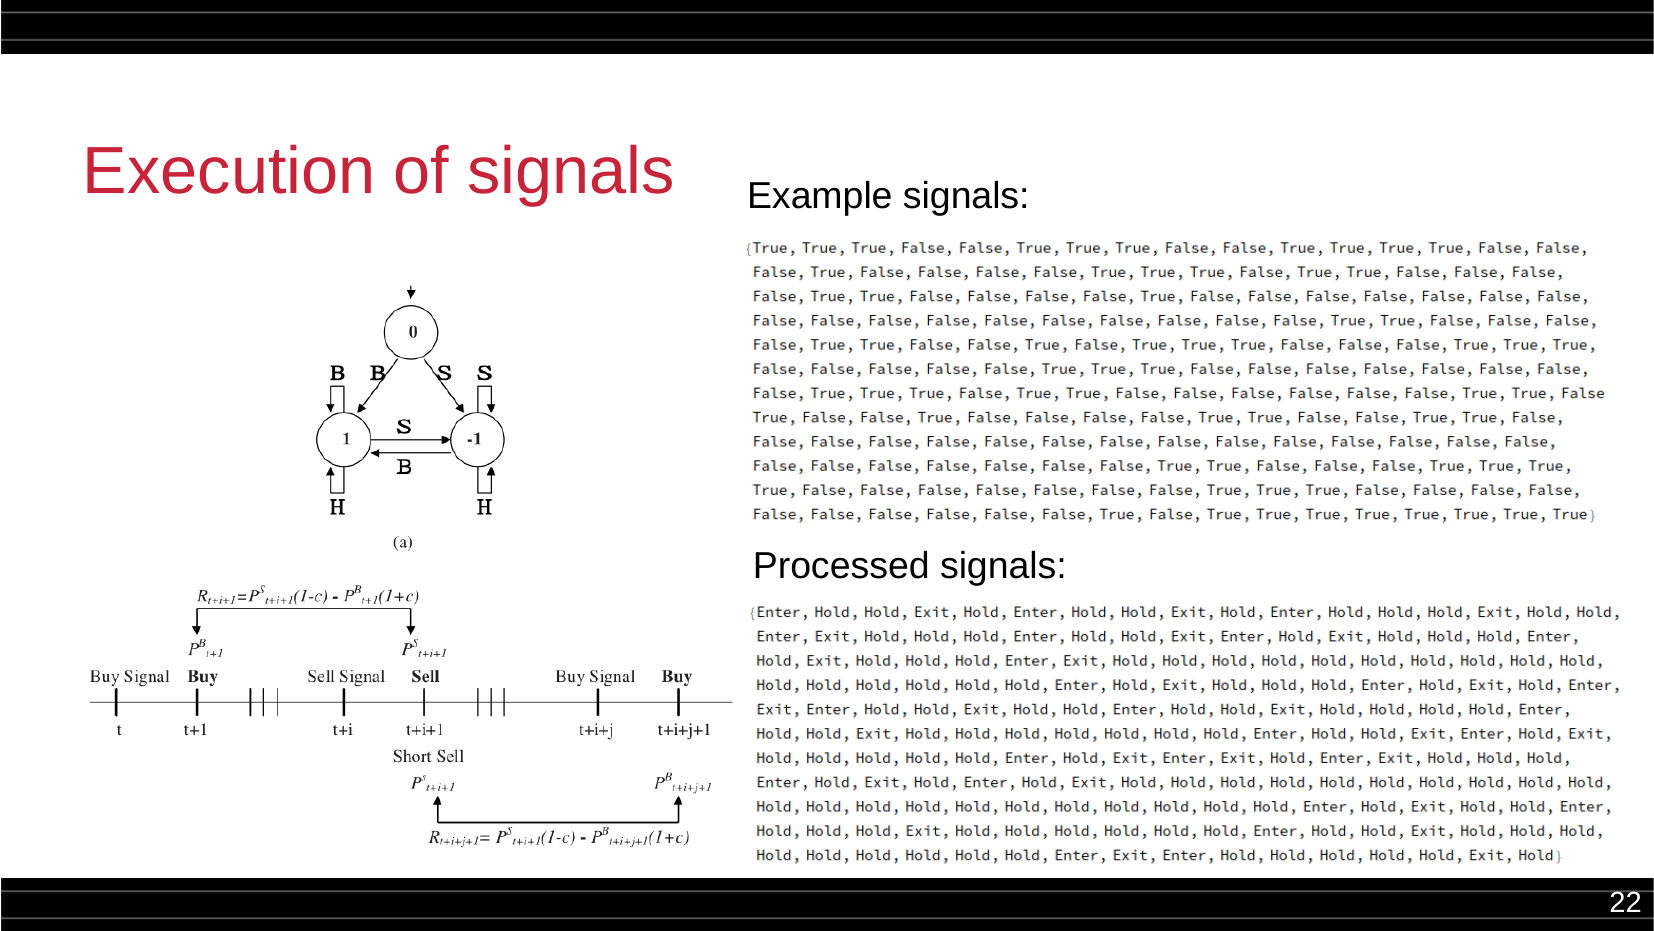

# Execution of signals
Example signals:
Processed signals: